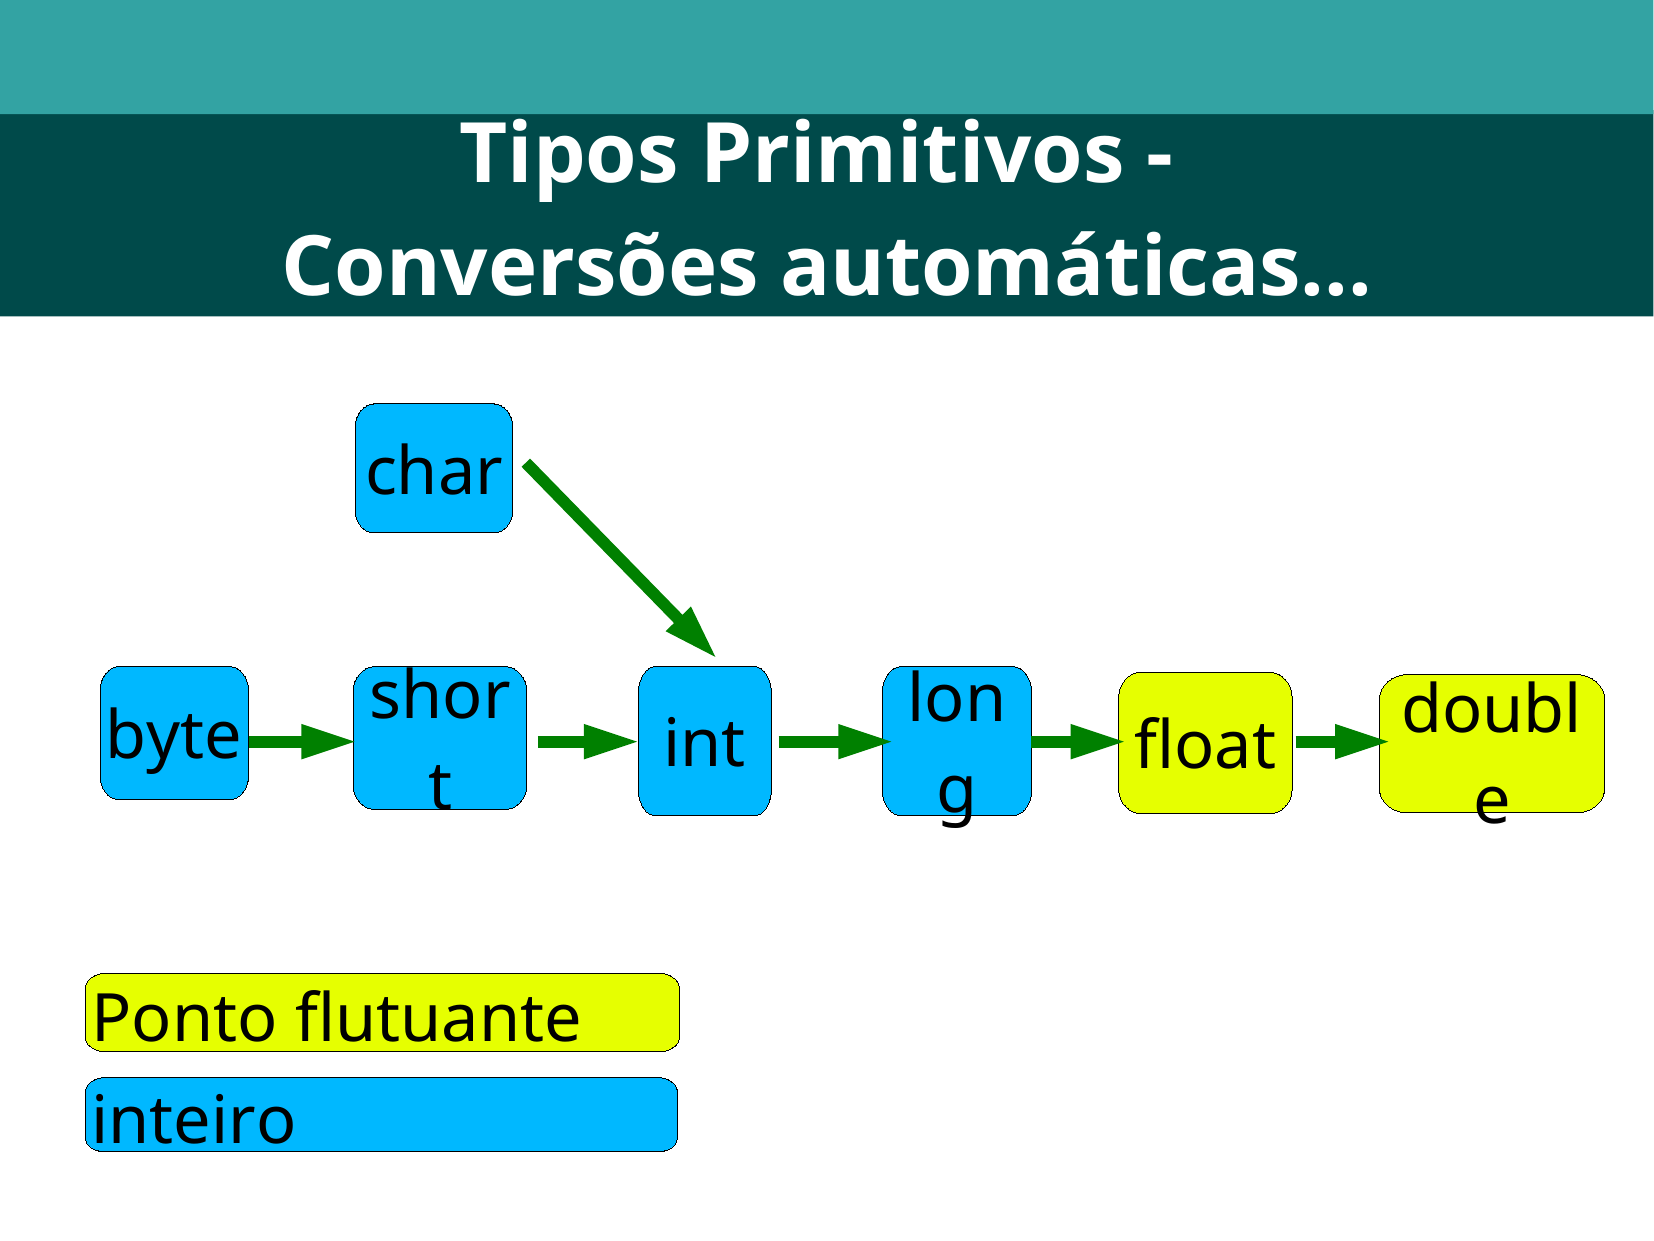

# Tipos Primitivos - Conversões automáticas...
char
short
byte
int
long
float
double
Ponto flutuante
inteiro